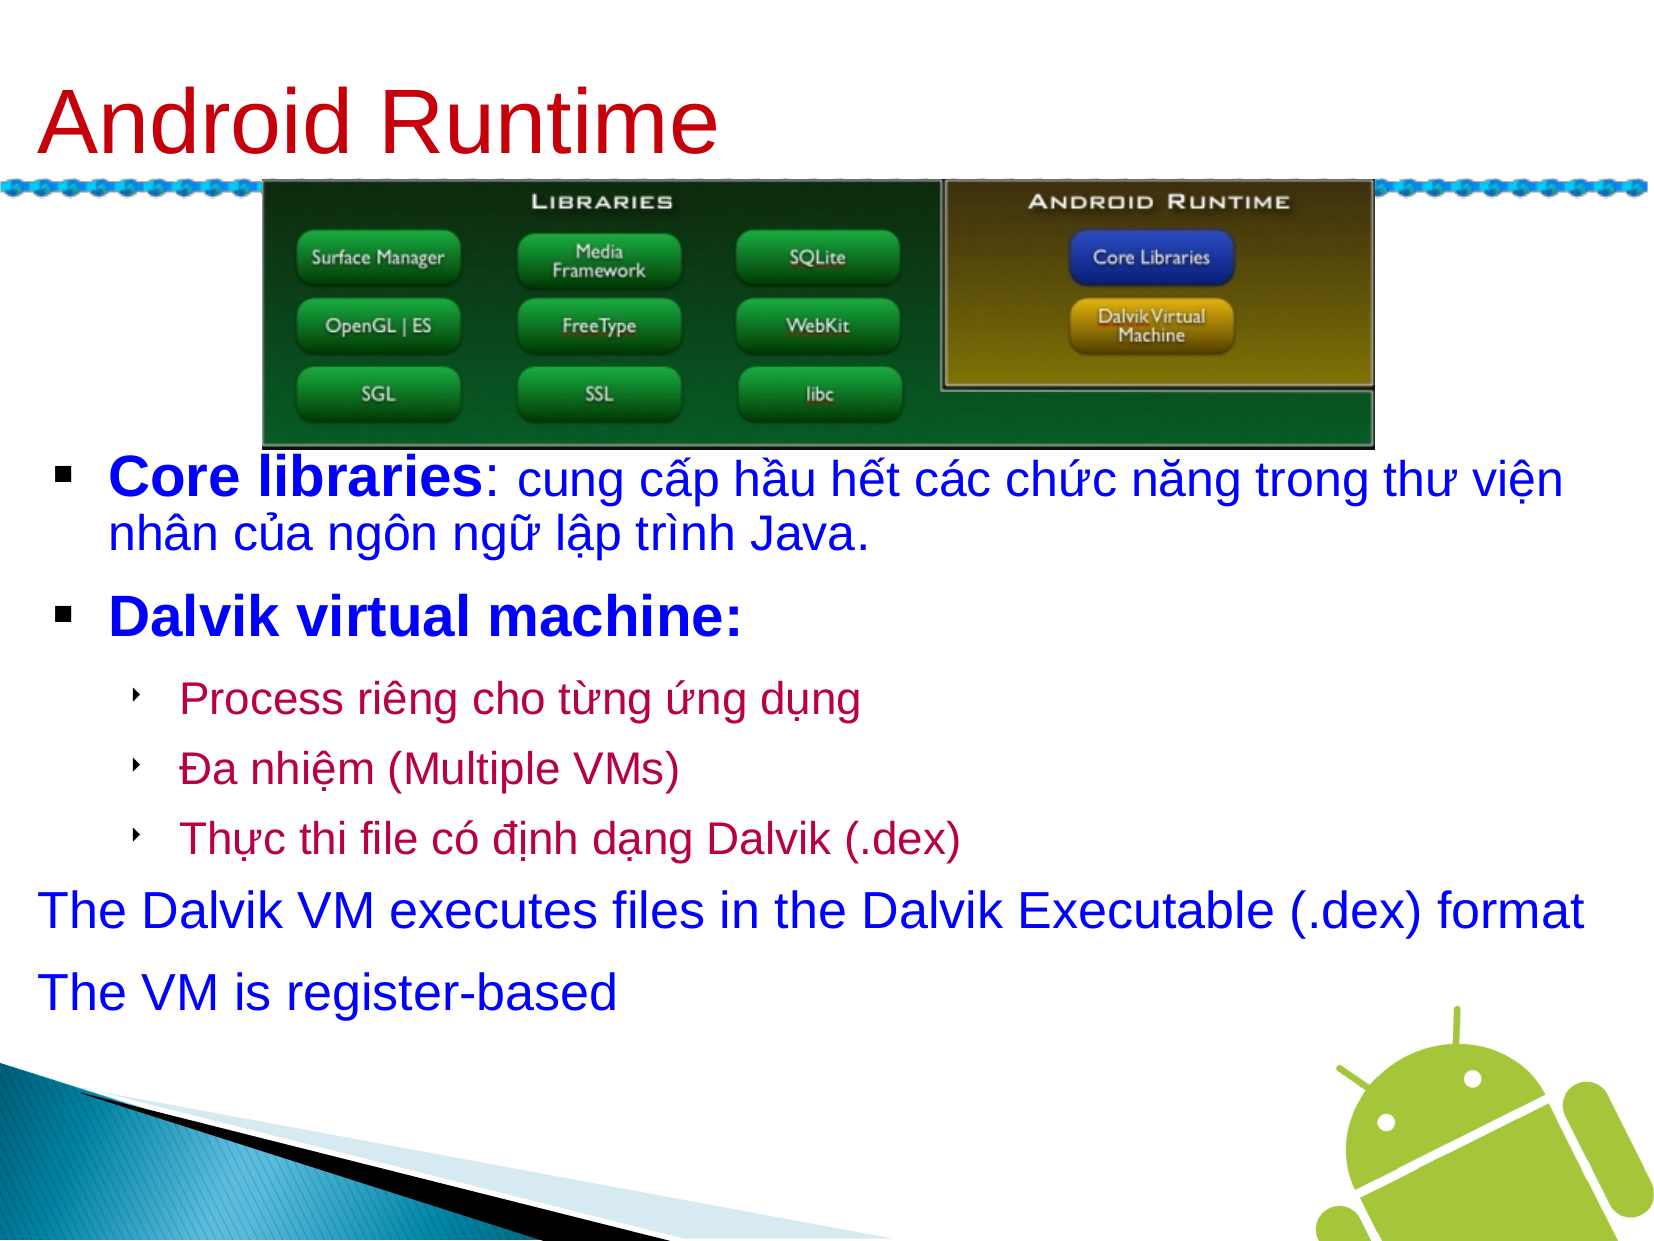

# Android Runtime
Core libraries: cung cấp hầu hết các chức năng trong thư viện nhân của ngôn ngữ lập trình Java.
Dalvik virtual machine:
Process riêng cho từng ứng dụng
Đa nhiệm (Multiple VMs)
Thực thi file có định dạng Dalvik (.dex)
The Dalvik VM executes files in the Dalvik Executable (.dex) format
The VM is register-based